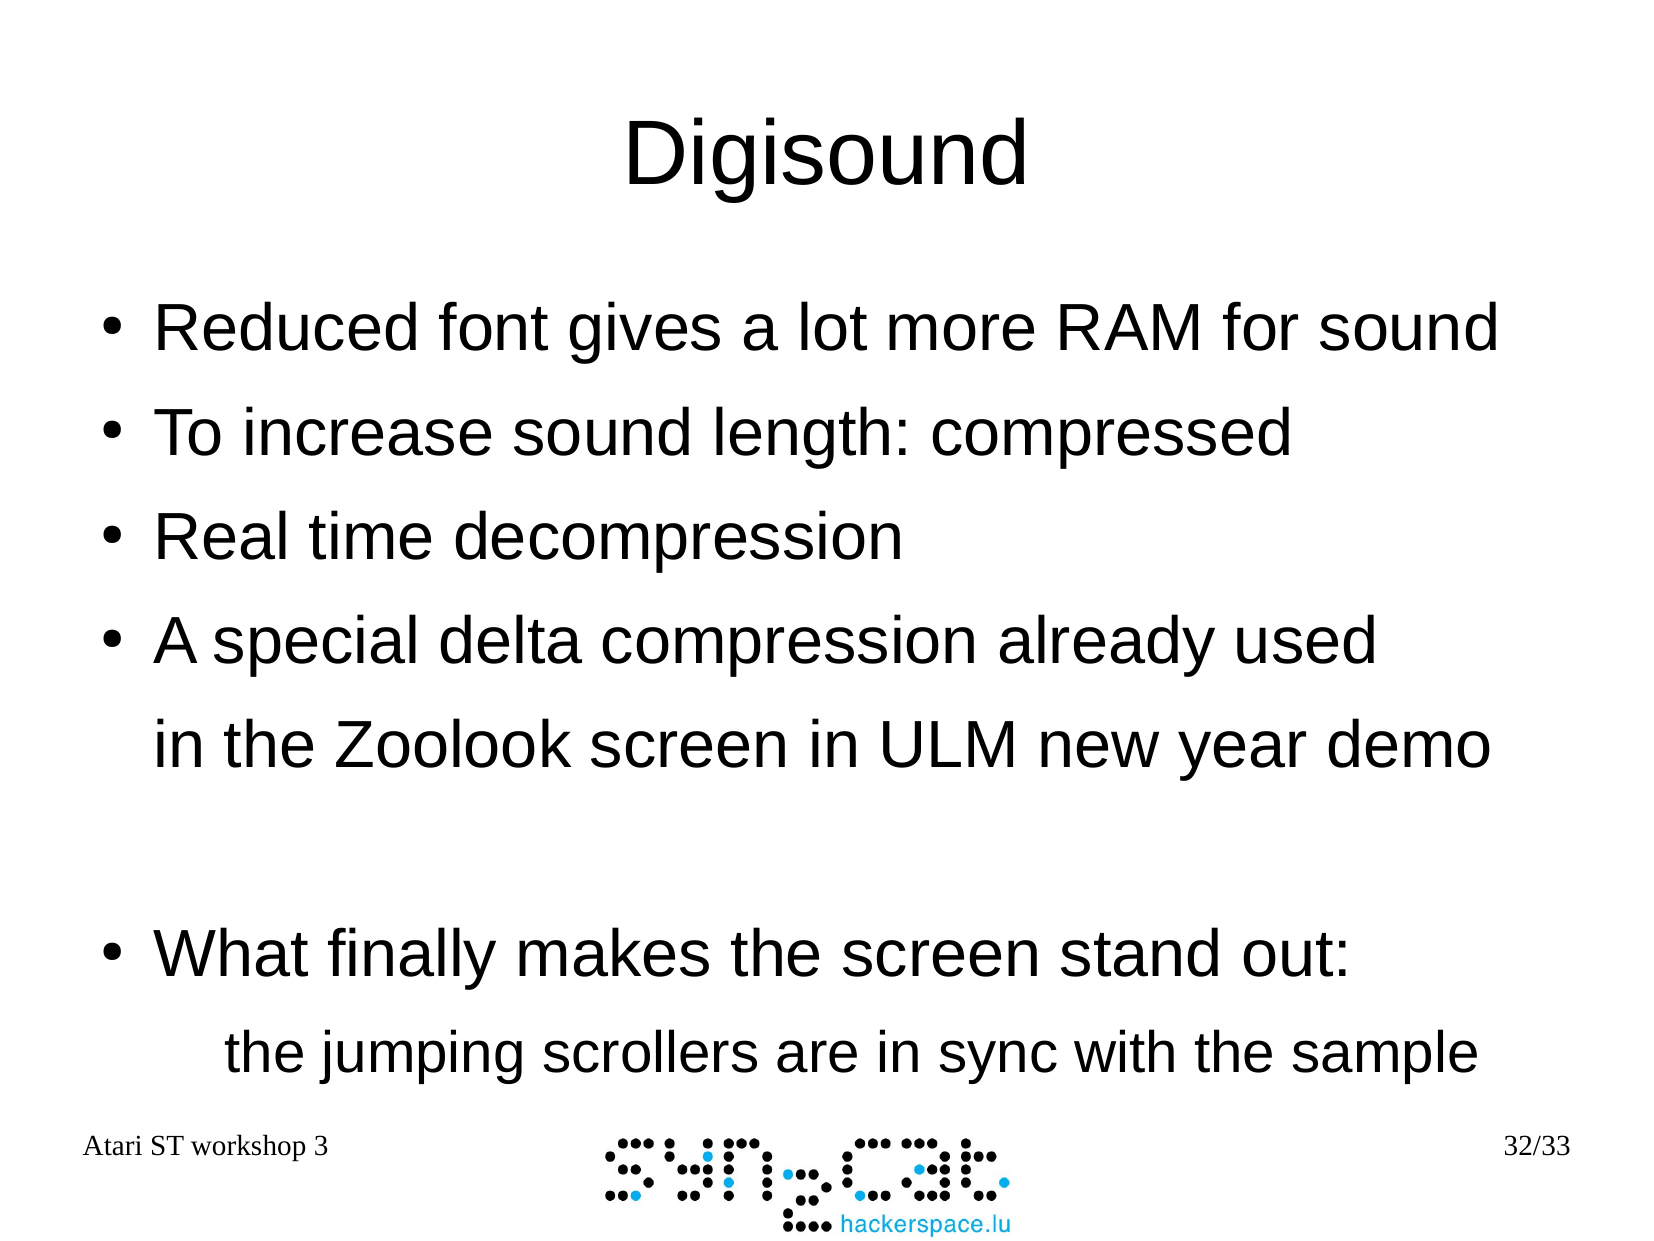

# Digisound
Reduced font gives a lot more RAM for sound
To increase sound length: compressed
Real time decompression
A special delta compression already used
in the Zoolook screen in ULM new year demo
What finally makes the screen stand out:
the jumping scrollers are in sync with the sample
32